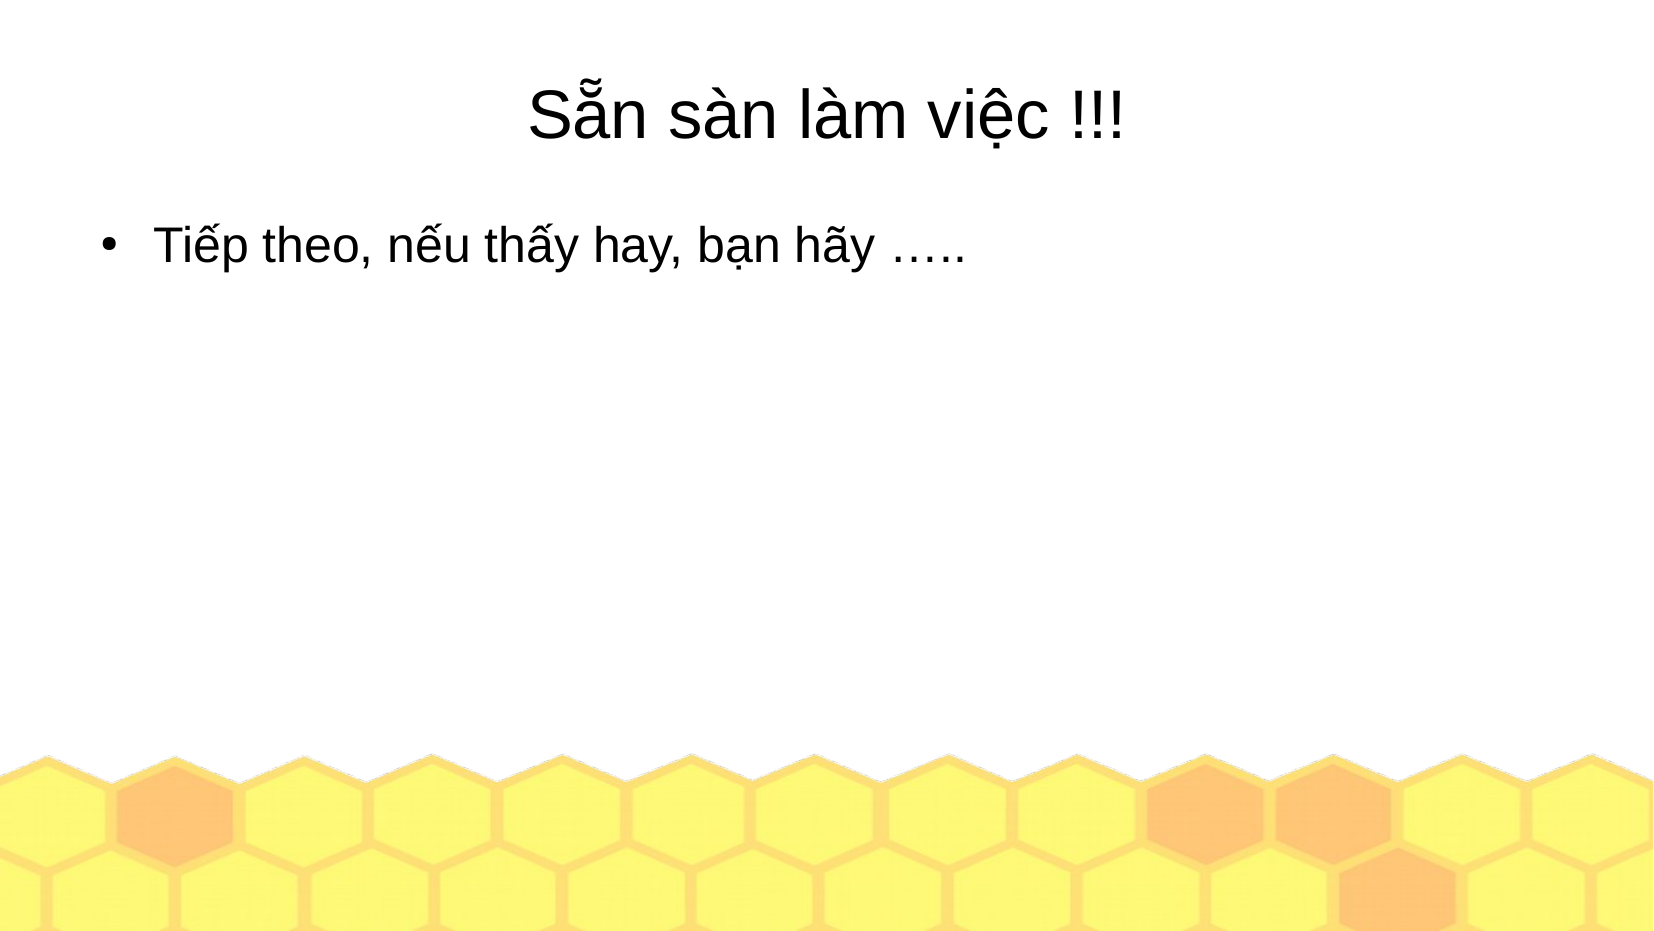

# Sẵn sàn làm việc !!!
Tiếp theo, nếu thấy hay, bạn hãy …..